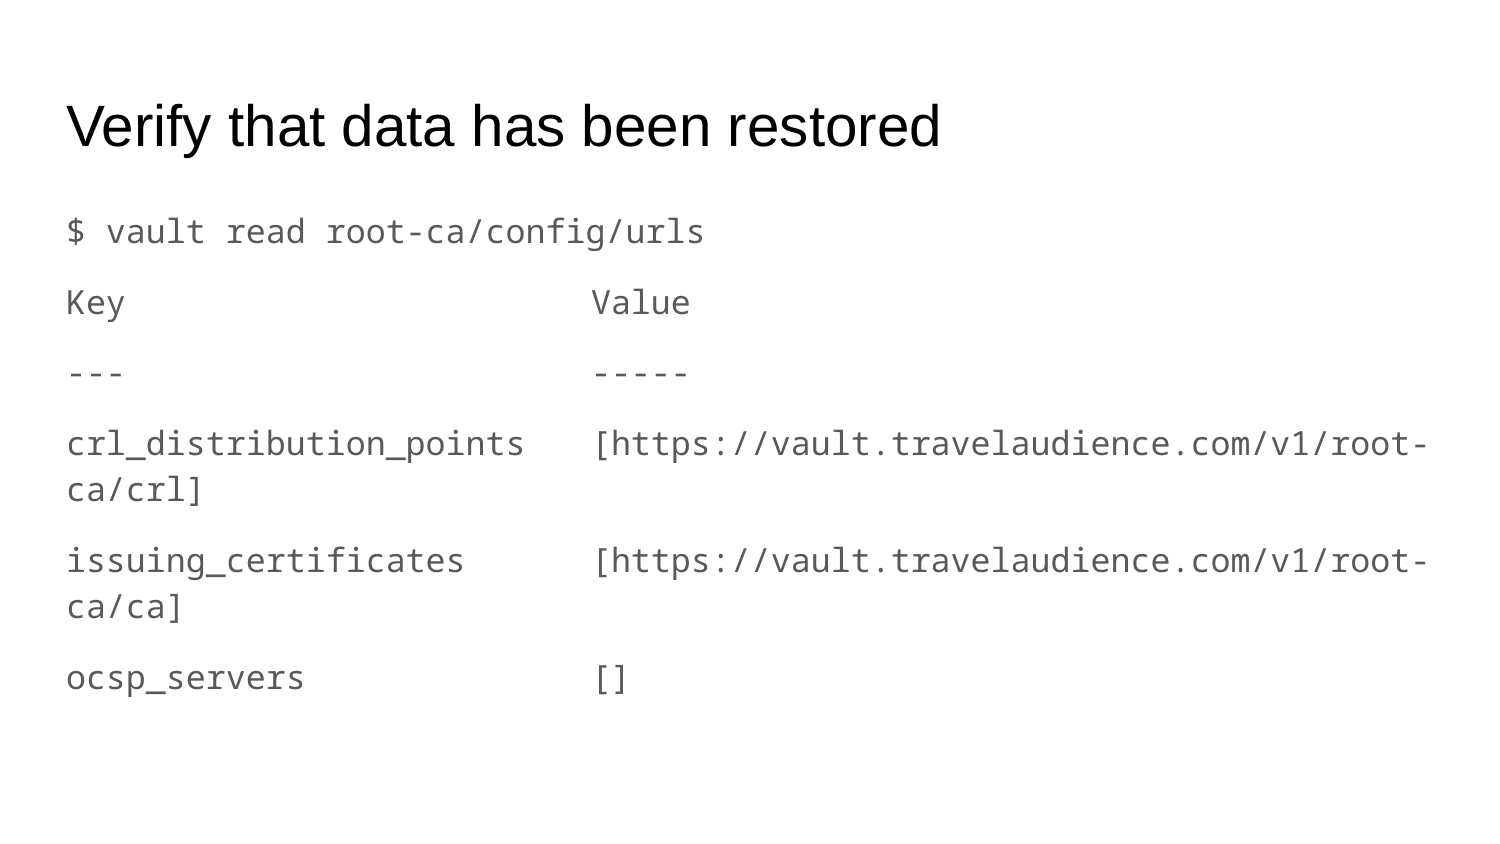

# Verify that data has been restored
$ vault read root-ca/config/urls
Key 	Value
--- 	-----
crl_distribution_points	[https://vault.travelaudience.com/v1/root-ca/crl]
issuing_certificates 	[https://vault.travelaudience.com/v1/root-ca/ca]
ocsp_servers 	[]